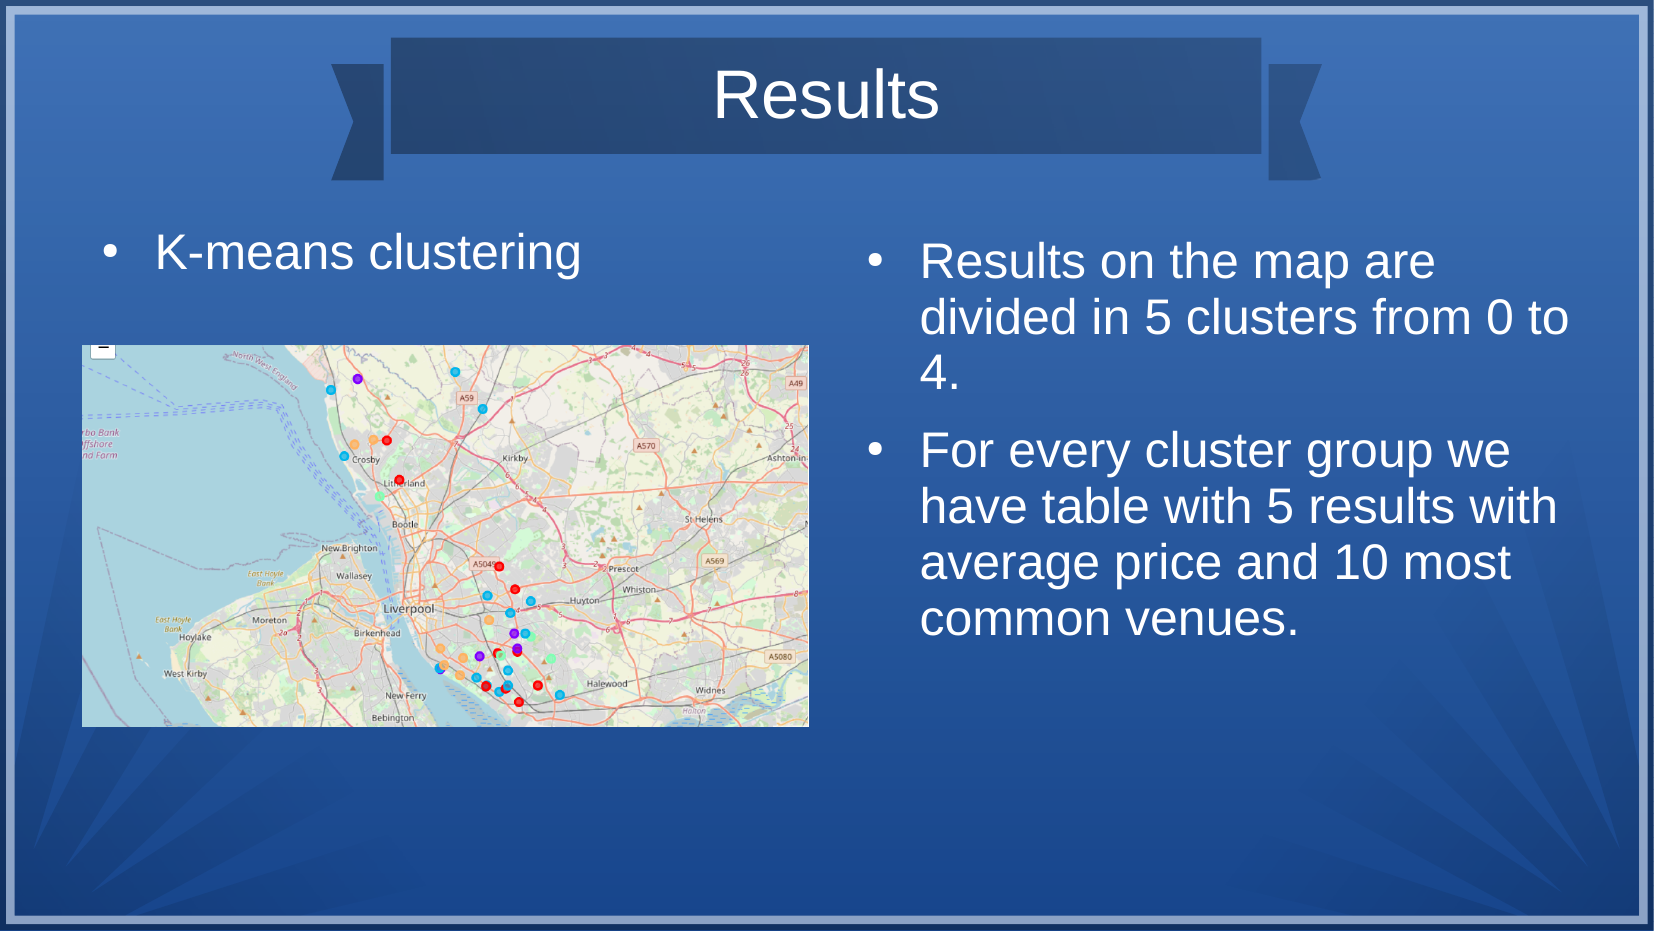

# Results
K-means clustering
Results on the map are divided in 5 clusters from 0 to 4.
For every cluster group we have table with 5 results with average price and 10 most common venues.